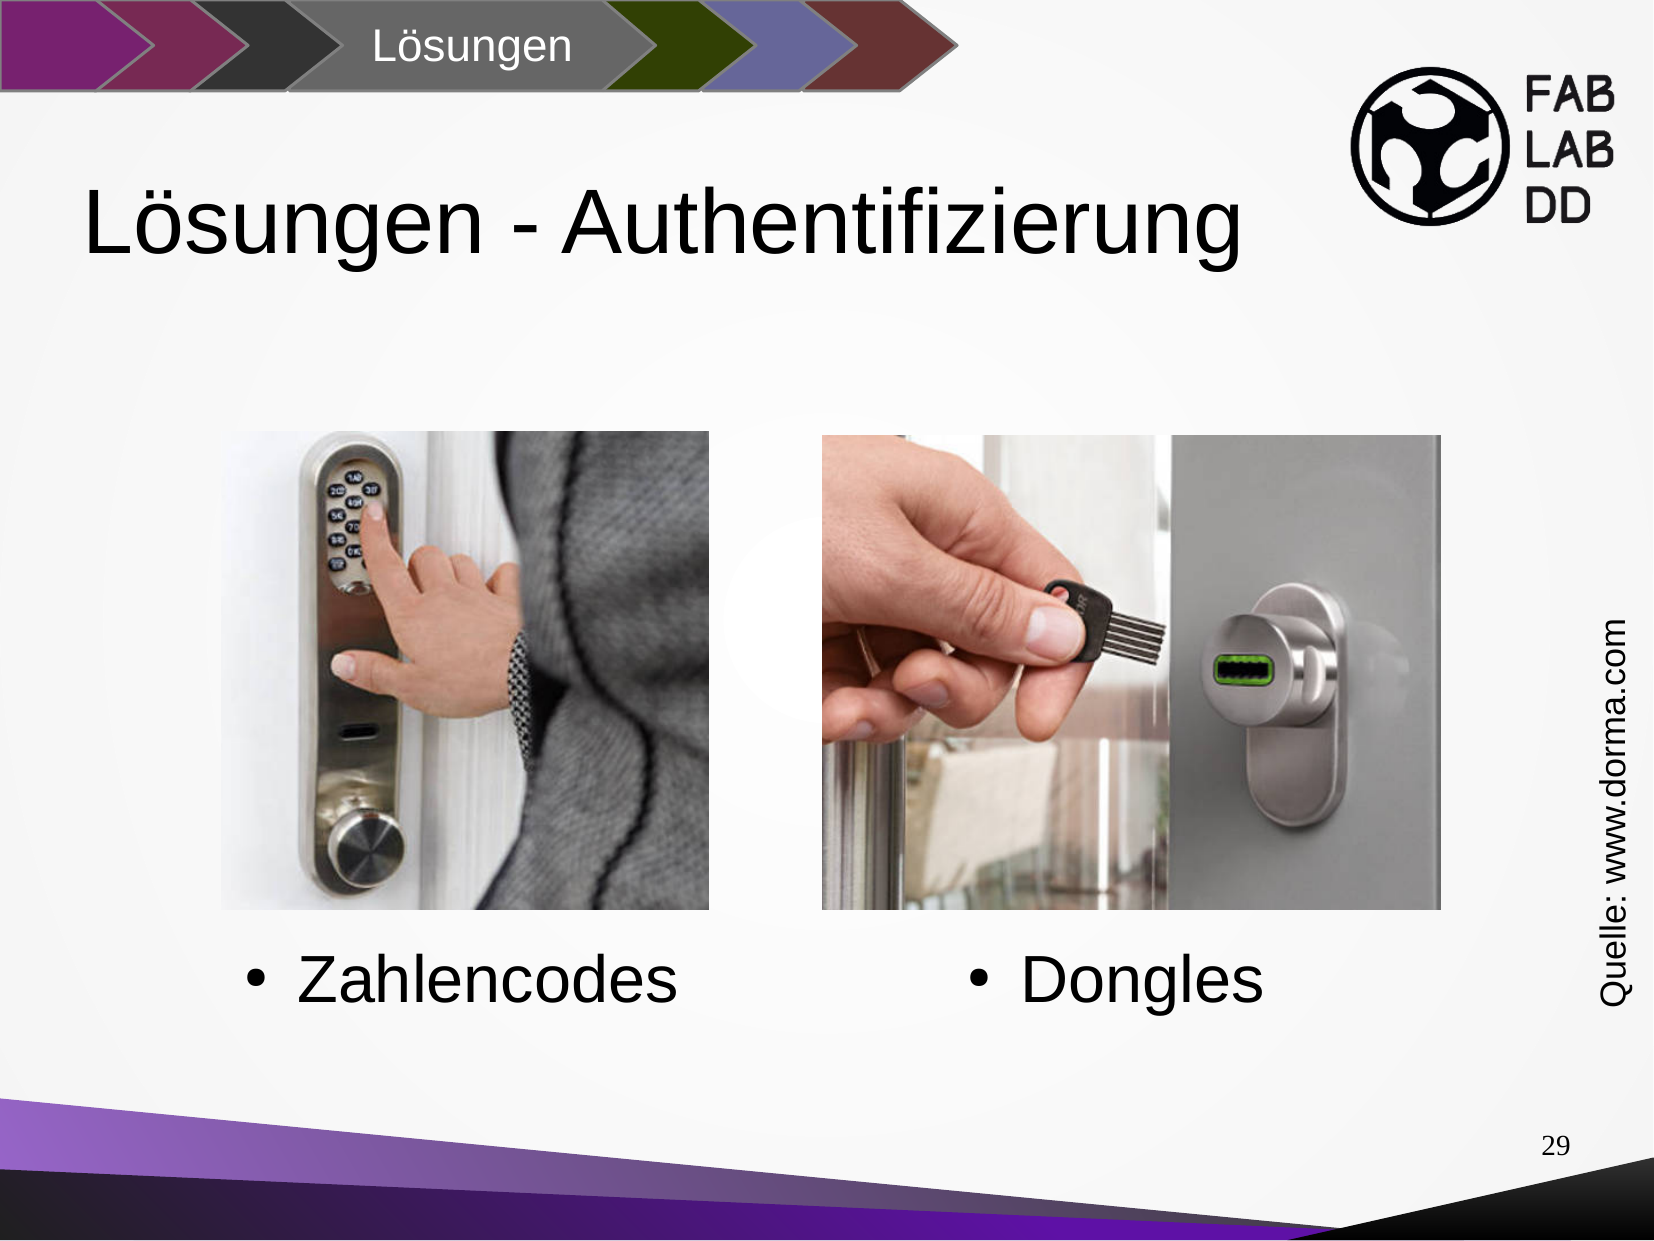

Lösungen
# Lösungen - Authentifizierung
Quelle: www.dorma.com
Zahlencodes
Dongles